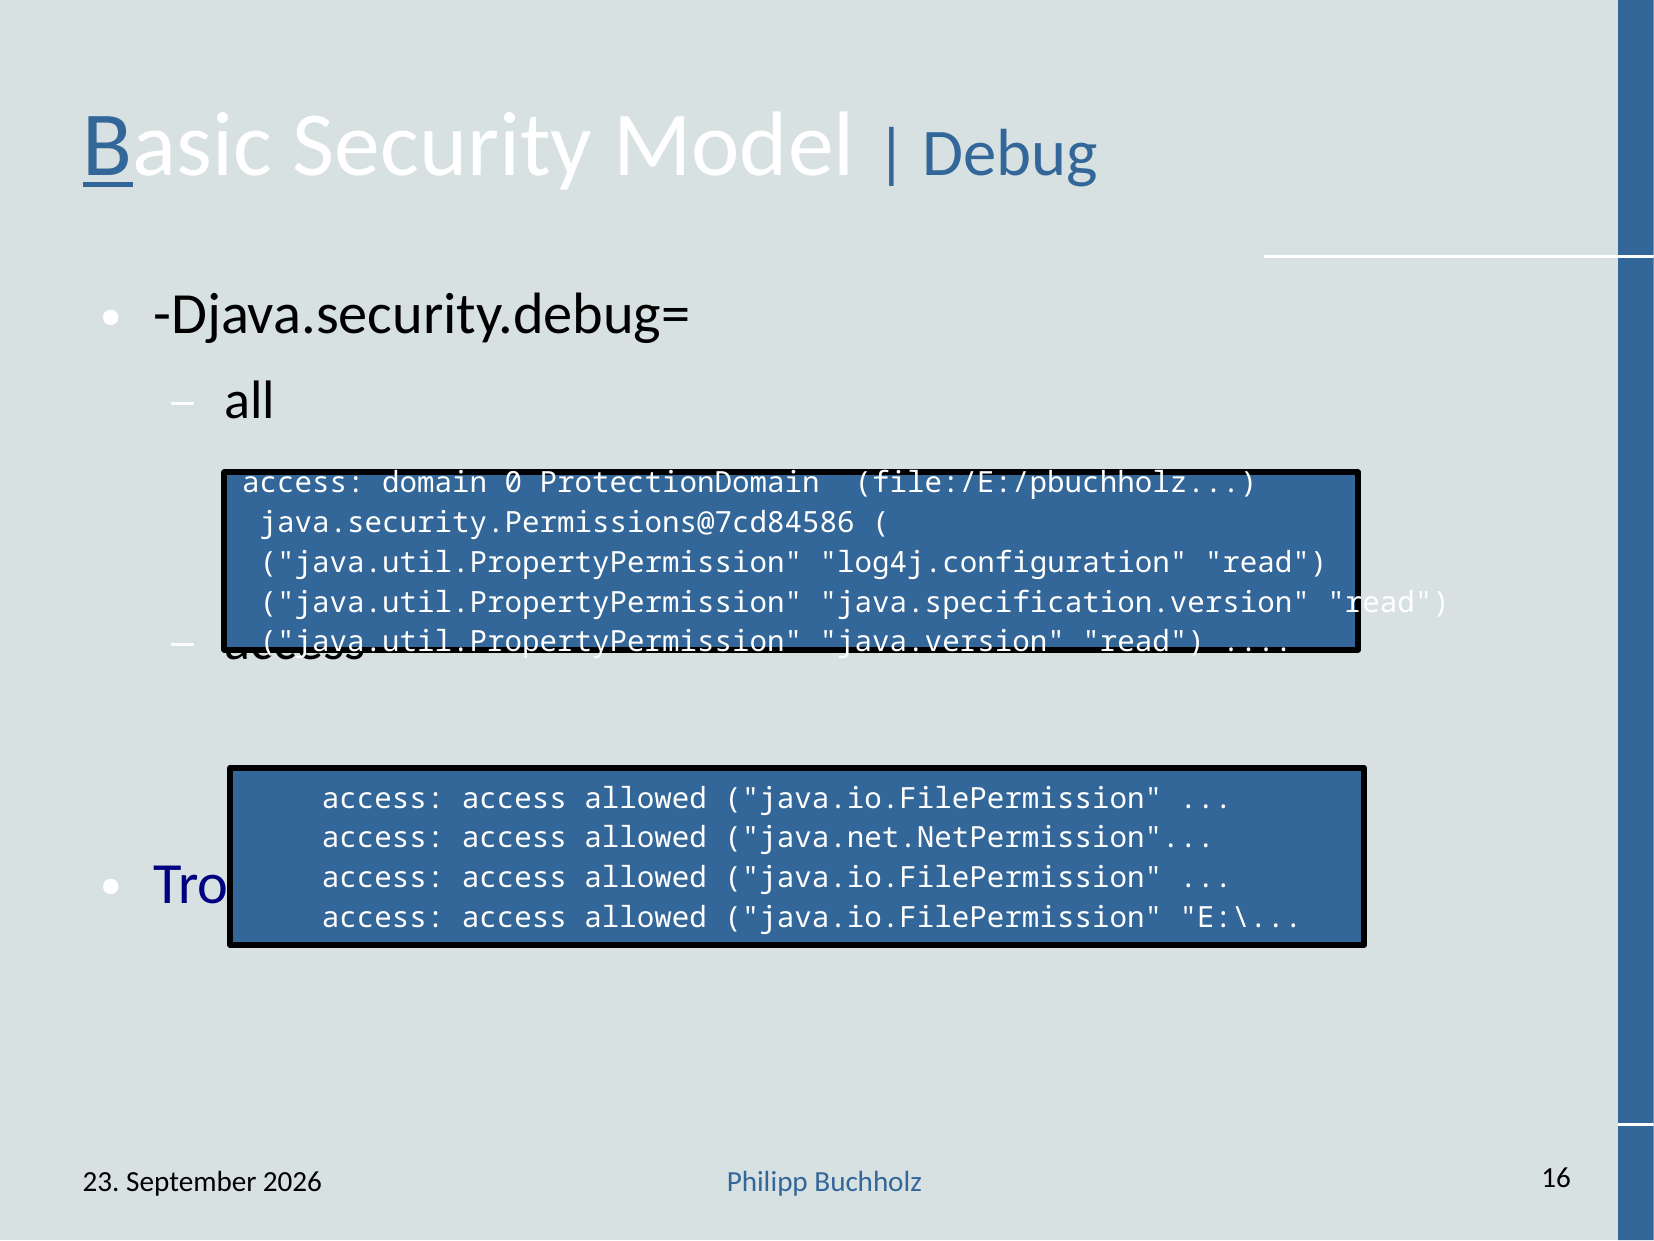

# Basic Security Model | Debug
-Djava.security.debug=
all
access
Troubleshooting Security
access: domain 0 ProtectionDomain (file:/E:/pbuchholz...)
 java.security.Permissions@7cd84586 (
 ("java.util.PropertyPermission" "log4j.configuration" "read")
 ("java.util.PropertyPermission" "java.specification.version" "read")
 ("java.util.PropertyPermission" "java.version" "read") ....
	access: access allowed ("java.io.FilePermission" ...
	access: access allowed ("java.net.NetPermission"...
	access: access allowed ("java.io.FilePermission" ...
	access: access allowed ("java.io.FilePermission" "E:\...
16